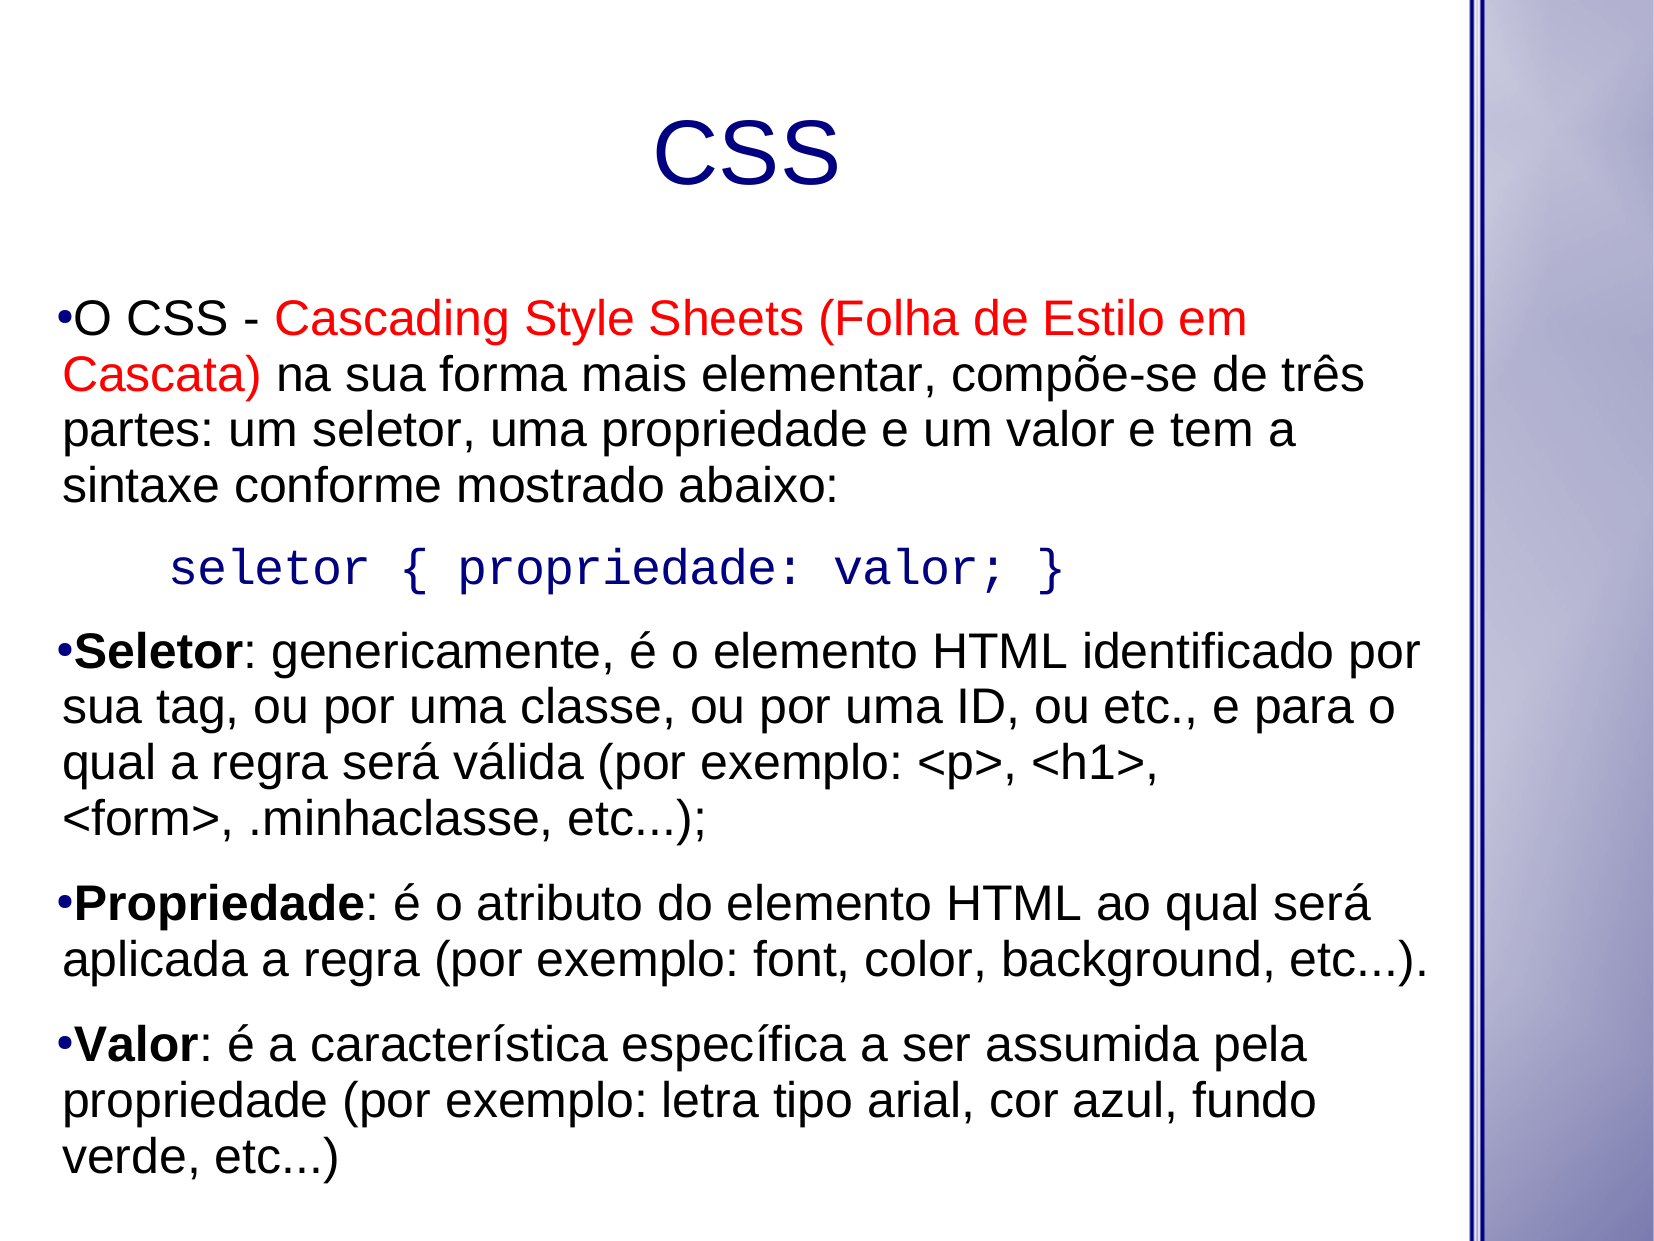

# CSS
O CSS - Cascading Style Sheets (Folha de Estilo em Cascata) na sua forma mais elementar, compõe-se de três partes: um seletor, uma propriedade e um valor e tem a sintaxe conforme mostrado abaixo:
seletor { propriedade: valor; }
Seletor: genericamente, é o elemento HTML identificado por sua tag, ou por uma classe, ou por uma ID, ou etc., e para o qual a regra será válida (por exemplo: <p>, <h1>, <form>, .minhaclasse, etc...);
Propriedade: é o atributo do elemento HTML ao qual será aplicada a regra (por exemplo: font, color, background, etc...).
Valor: é a característica específica a ser assumida pela propriedade (por exemplo: letra tipo arial, cor azul, fundo verde, etc...)